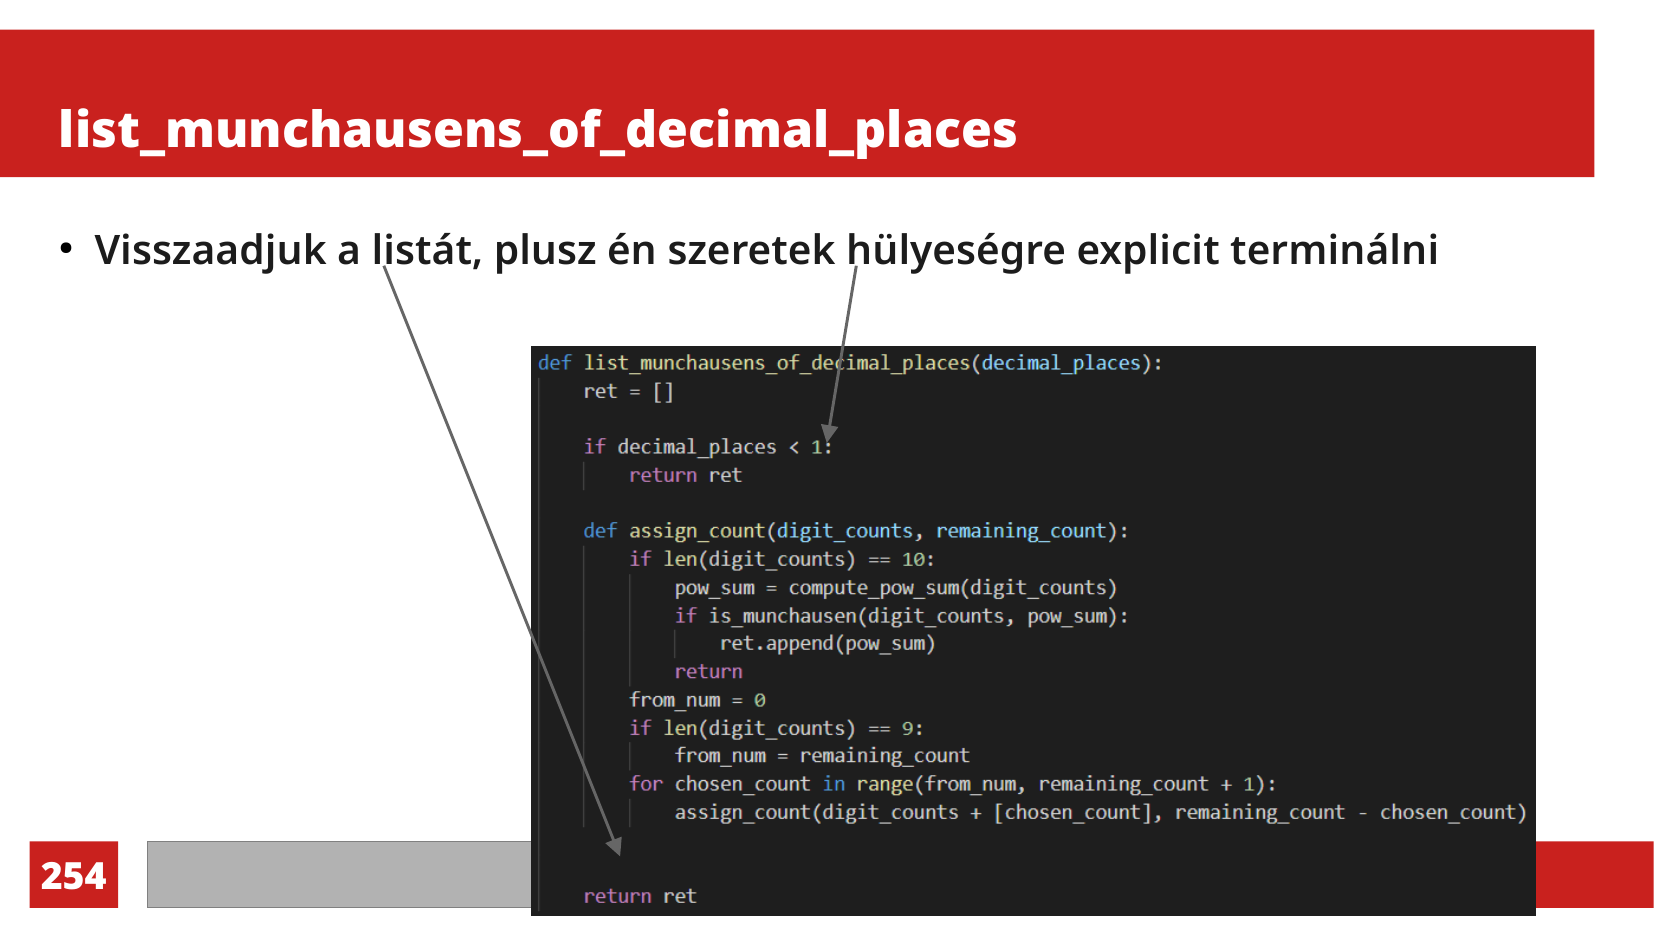

# list_munchausens_of_decimal_places
Visszaadjuk a listát, plusz én szeretek hülyeségre explicit terminálni
254